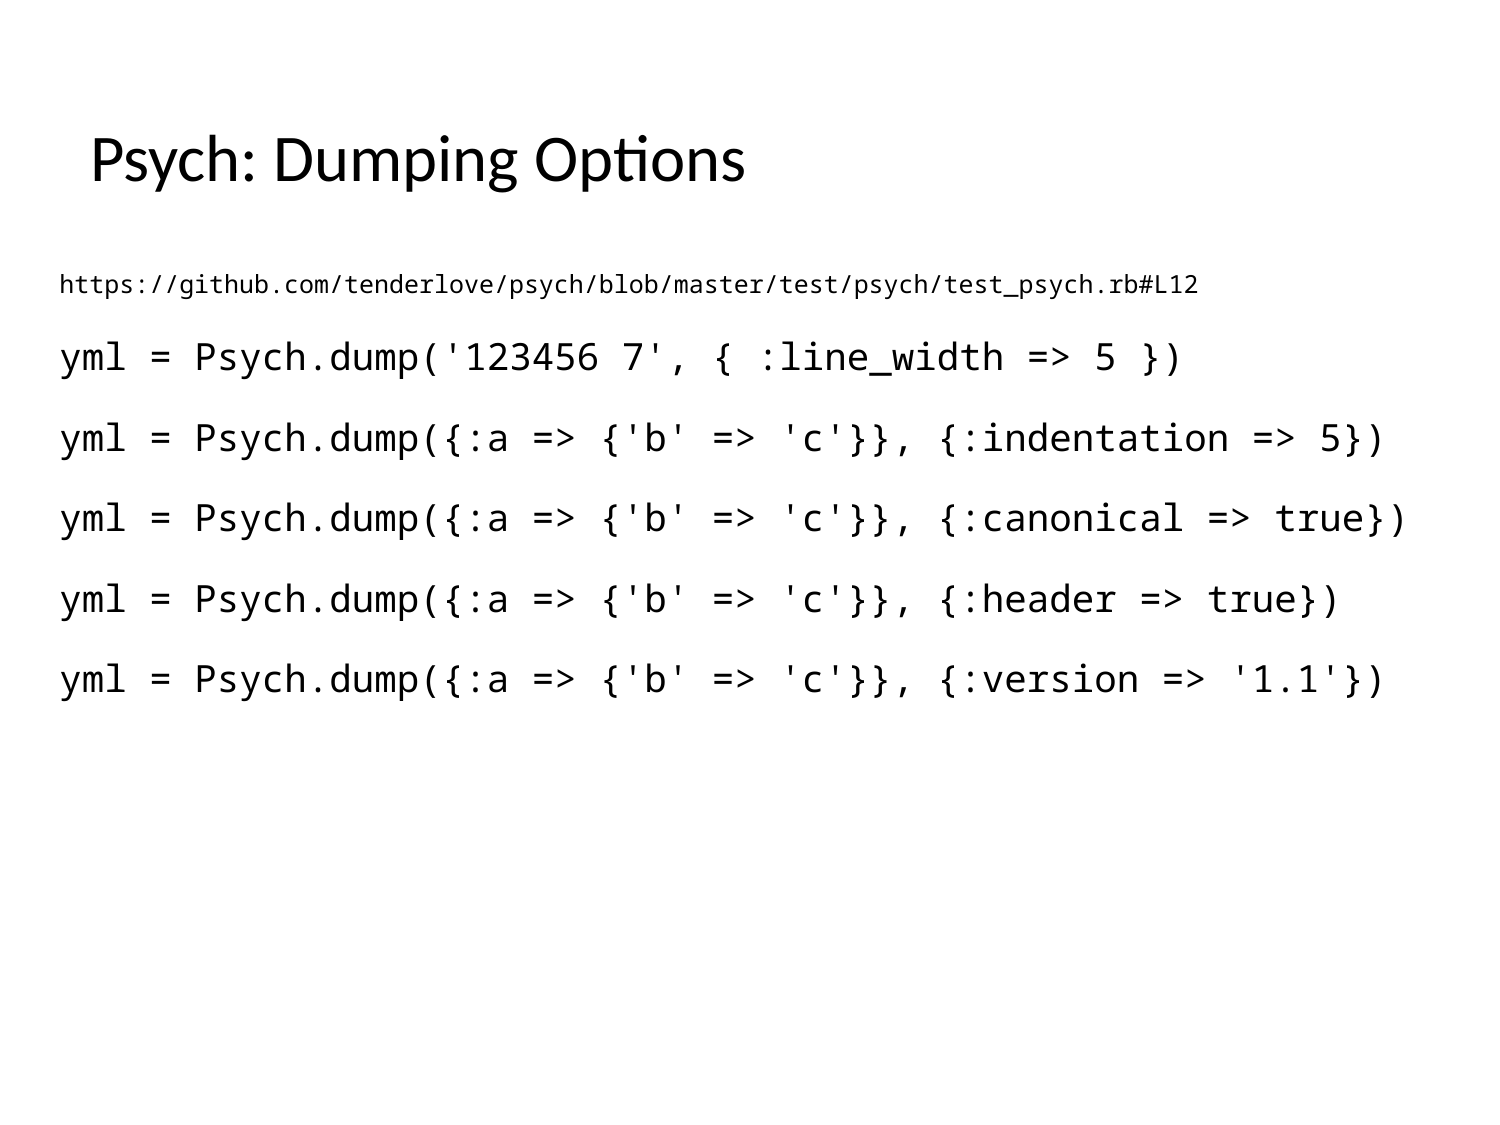

# Psych: Dumping Options
https://github.com/tenderlove/psych/blob/master/test/psych/test_psych.rb#L12
yml = Psych.dump('123456 7', { :line_width => 5 })
yml = Psych.dump({:a => {'b' => 'c'}}, {:indentation => 5})
yml = Psych.dump({:a => {'b' => 'c'}}, {:canonical => true})
yml = Psych.dump({:a => {'b' => 'c'}}, {:header => true})
yml = Psych.dump({:a => {'b' => 'c'}}, {:version => '1.1'})